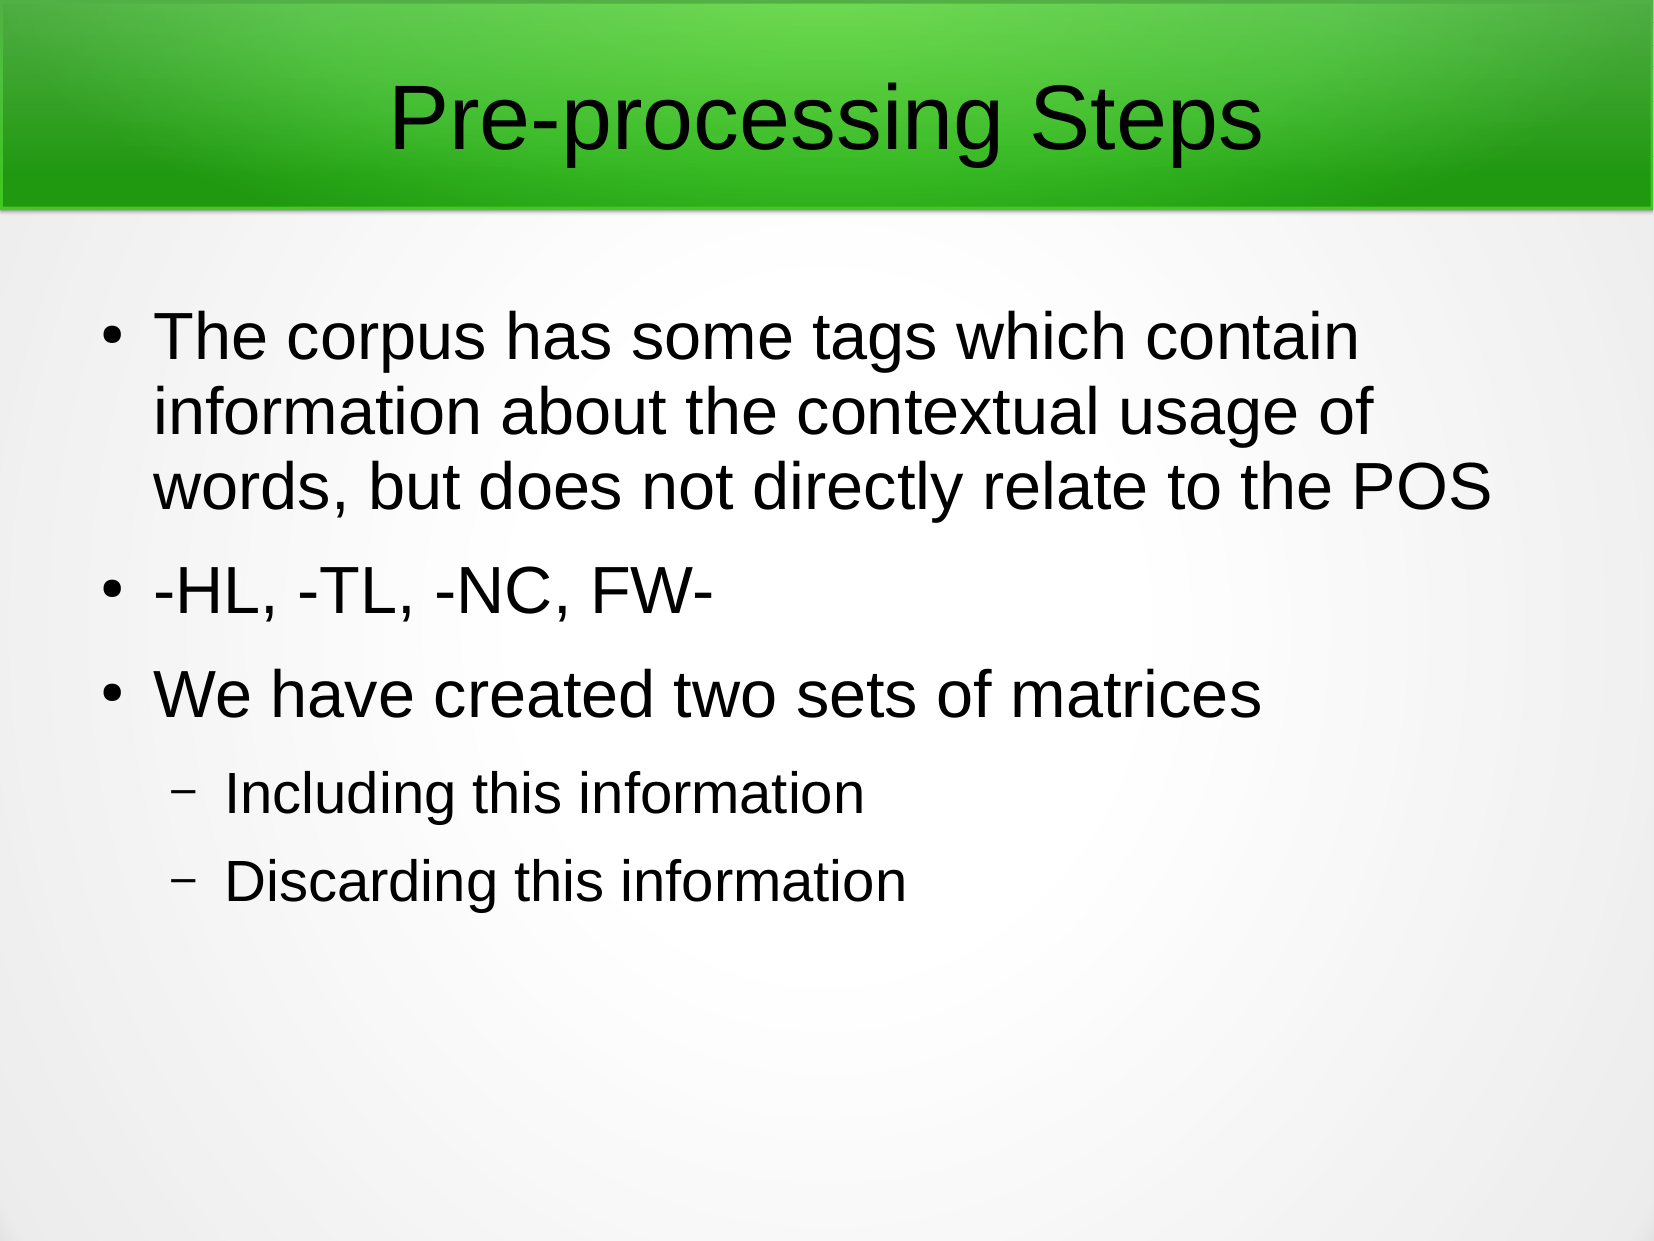

# Pre-processing Steps
The corpus has some tags which contain information about the contextual usage of words, but does not directly relate to the POS
-HL, -TL, -NC, FW-
We have created two sets of matrices
Including this information
Discarding this information